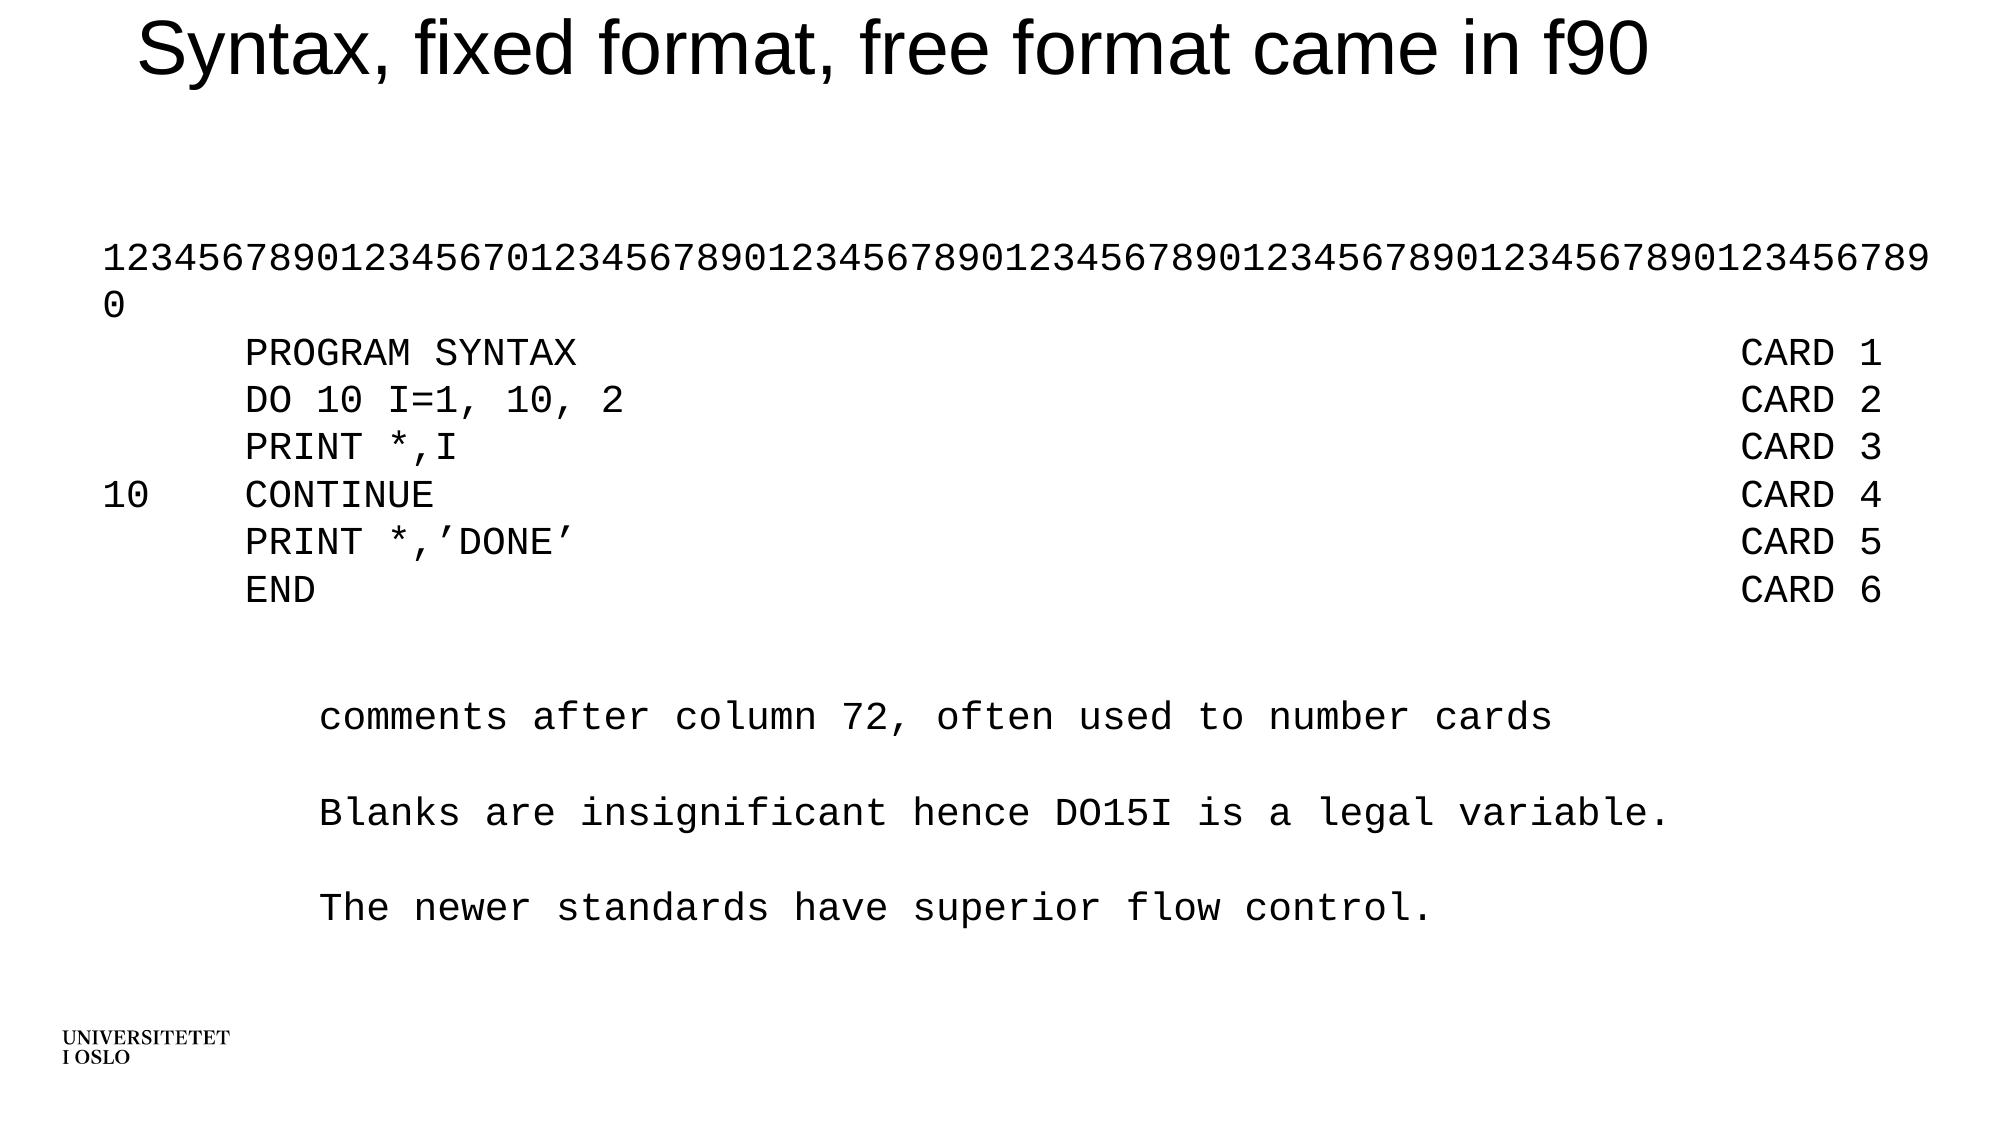

# Syntax, fixed format, free format came in f90
123456789012345670123456789012345678901234567890123456789012345678901234567890
 PROGRAM SYNTAX CARD 1
 DO 10 I=1, 10, 2 CARD 2
 PRINT *,I CARD 3
10 CONTINUE CARD 4
 PRINT *,’DONE’ CARD 5
 END CARD 6
comments after column 72, often used to number cards
Blanks are insignificant hence DO15I is a legal variable.
The newer standards have superior flow control.